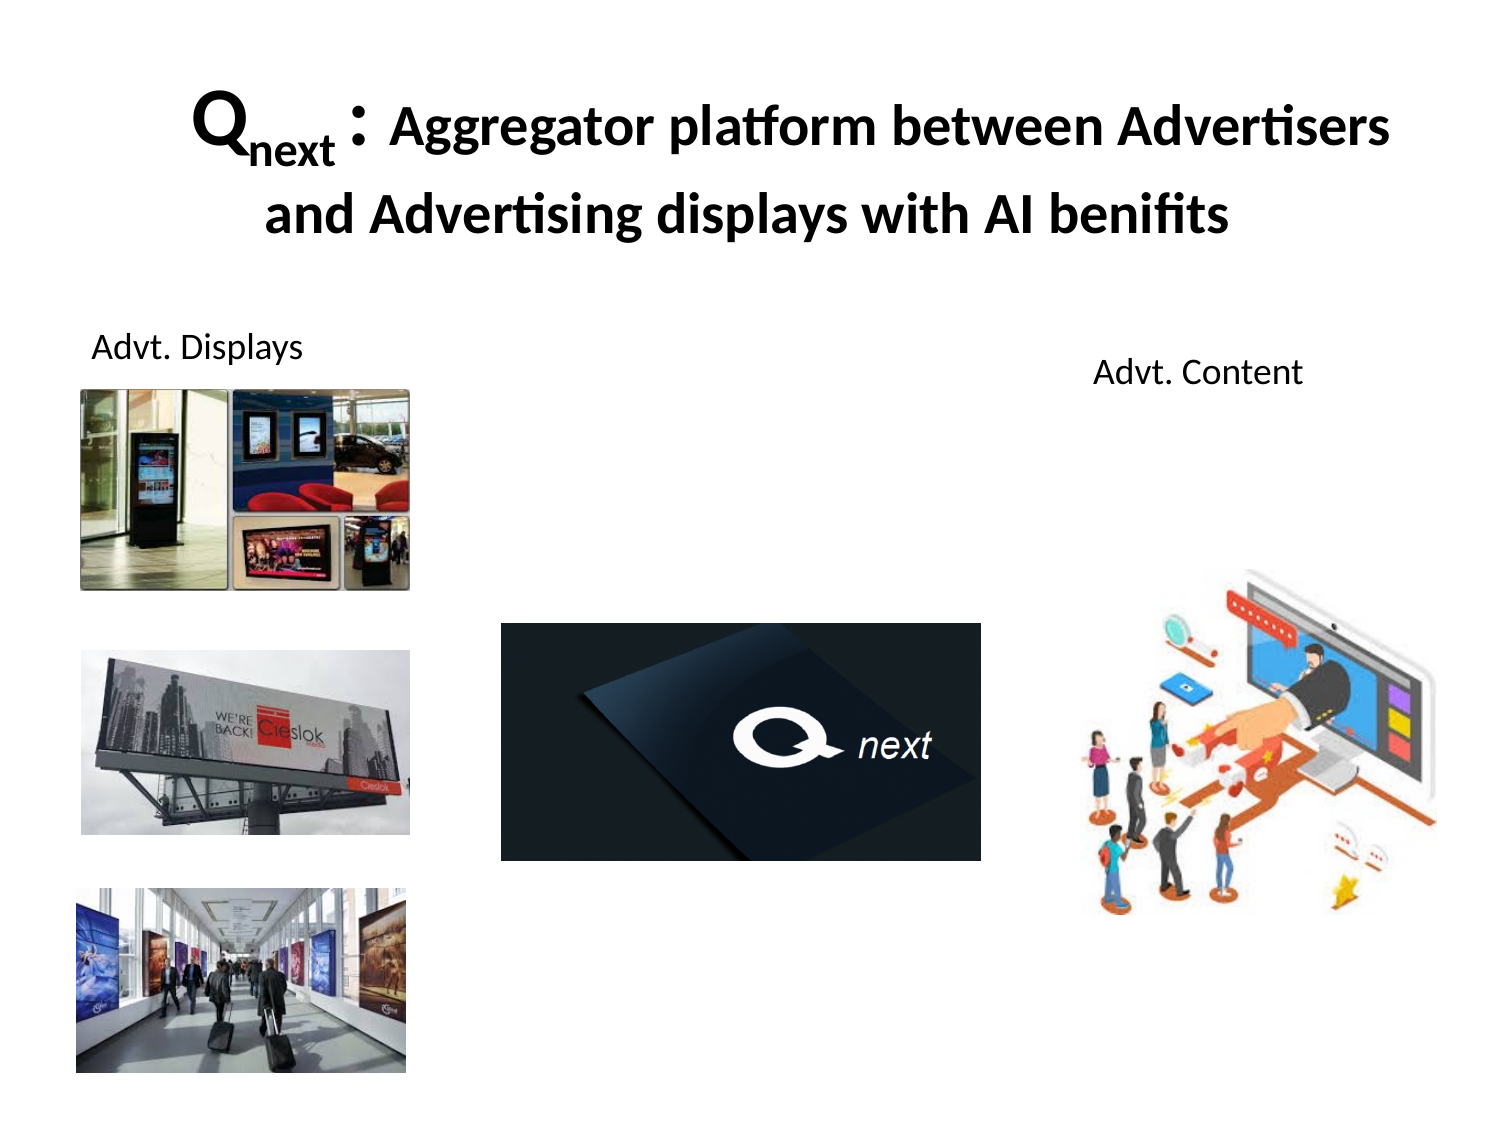

Qnext : Aggregator platform between Advertisers
	and Advertising displays with AI benifits
Advt. Displays
Advt. Content